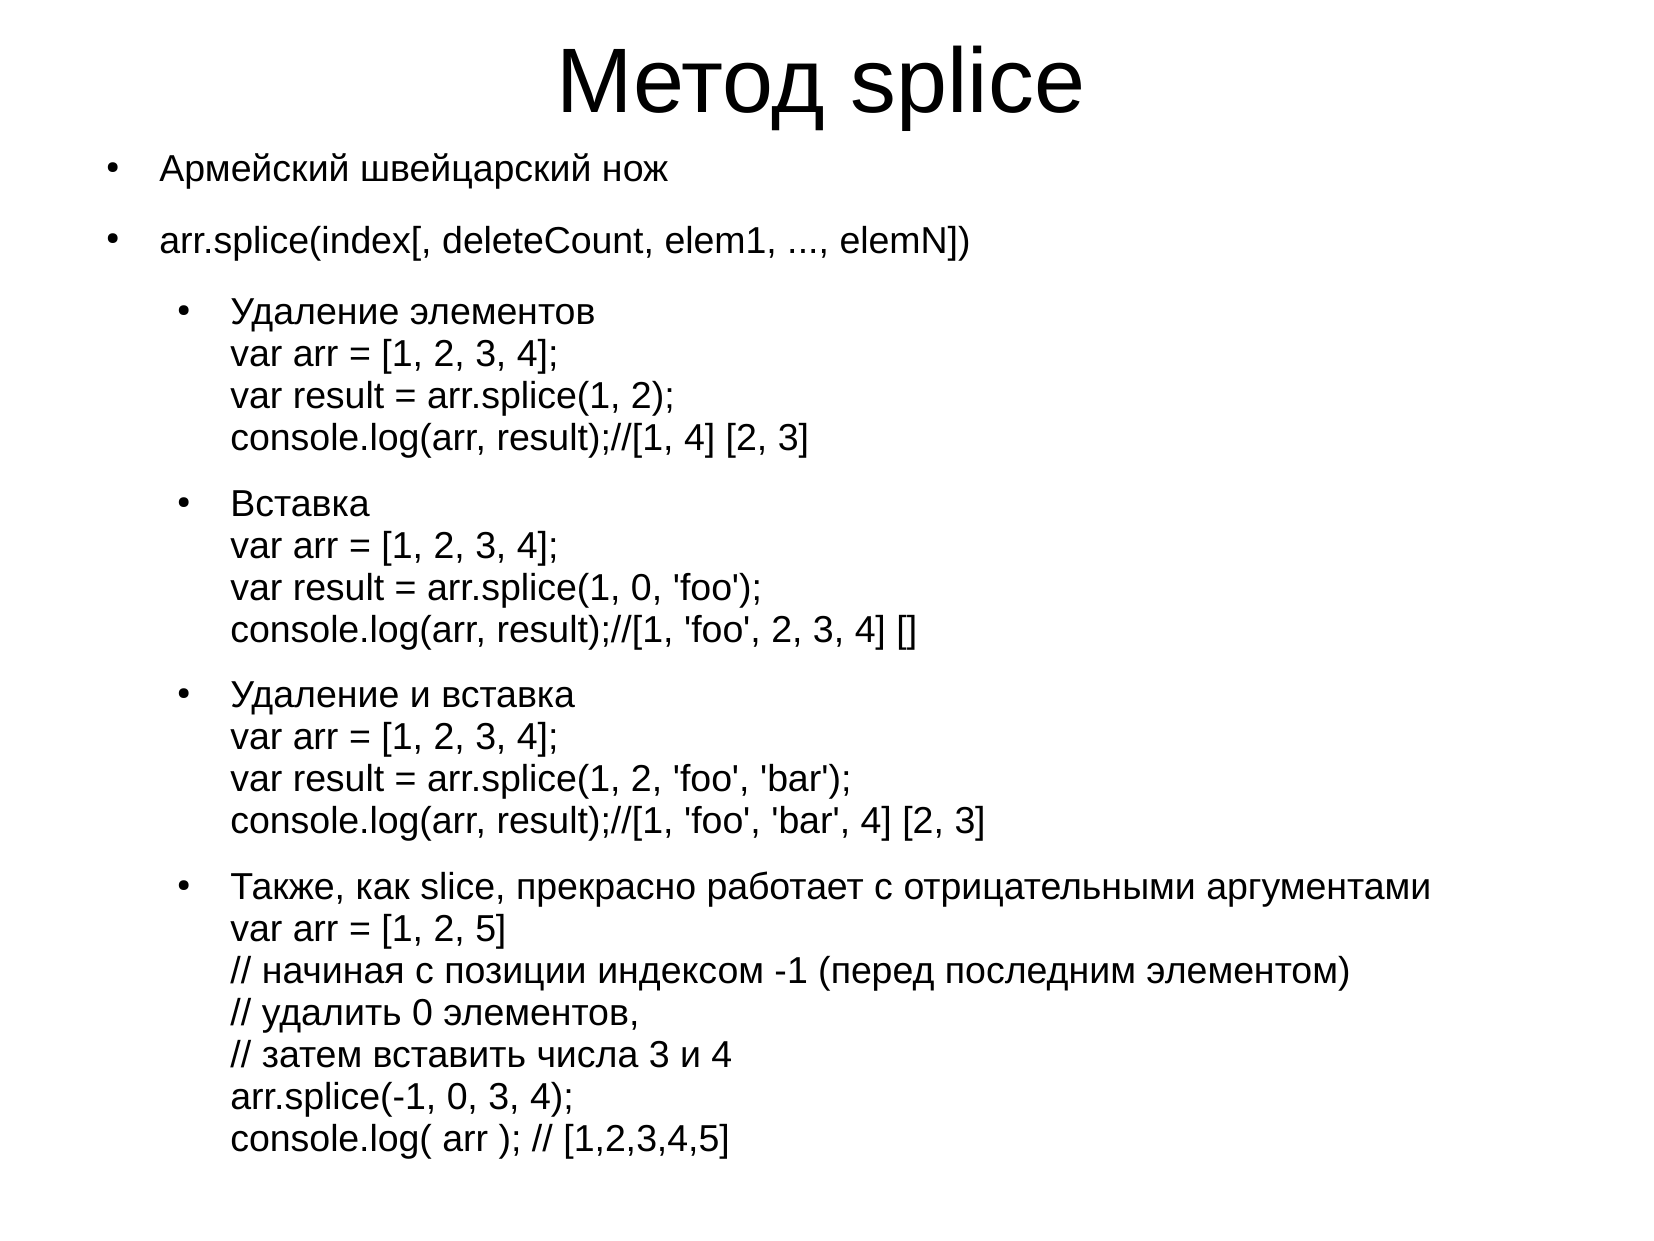

# Метод splice
Армейский швейцарский нож
arr.splice(index[, deleteCount, elem1, ..., elemN])
Удаление элементов
var arr = [1, 2, 3, 4];
var result = arr.splice(1, 2);
console.log(arr, result);//[1, 4] [2, 3]
Вставка
var arr = [1, 2, 3, 4];
var result = arr.splice(1, 0, 'foo');
console.log(arr, result);//[1, 'foo', 2, 3, 4] []
Удаление и вставка
var arr = [1, 2, 3, 4];
var result = arr.splice(1, 2, 'foo', 'bar');
console.log(arr, result);//[1, 'foo', 'bar', 4] [2, 3]
Также, как slice, прекрасно работает с отрицательными аргументами
var arr = [1, 2, 5]
// начиная с позиции индексом -1 (перед последним элементом)
// удалить 0 элементов,
// затем вставить числа 3 и 4
arr.splice(-1, 0, 3, 4);
console.log( arr ); // [1,2,3,4,5]